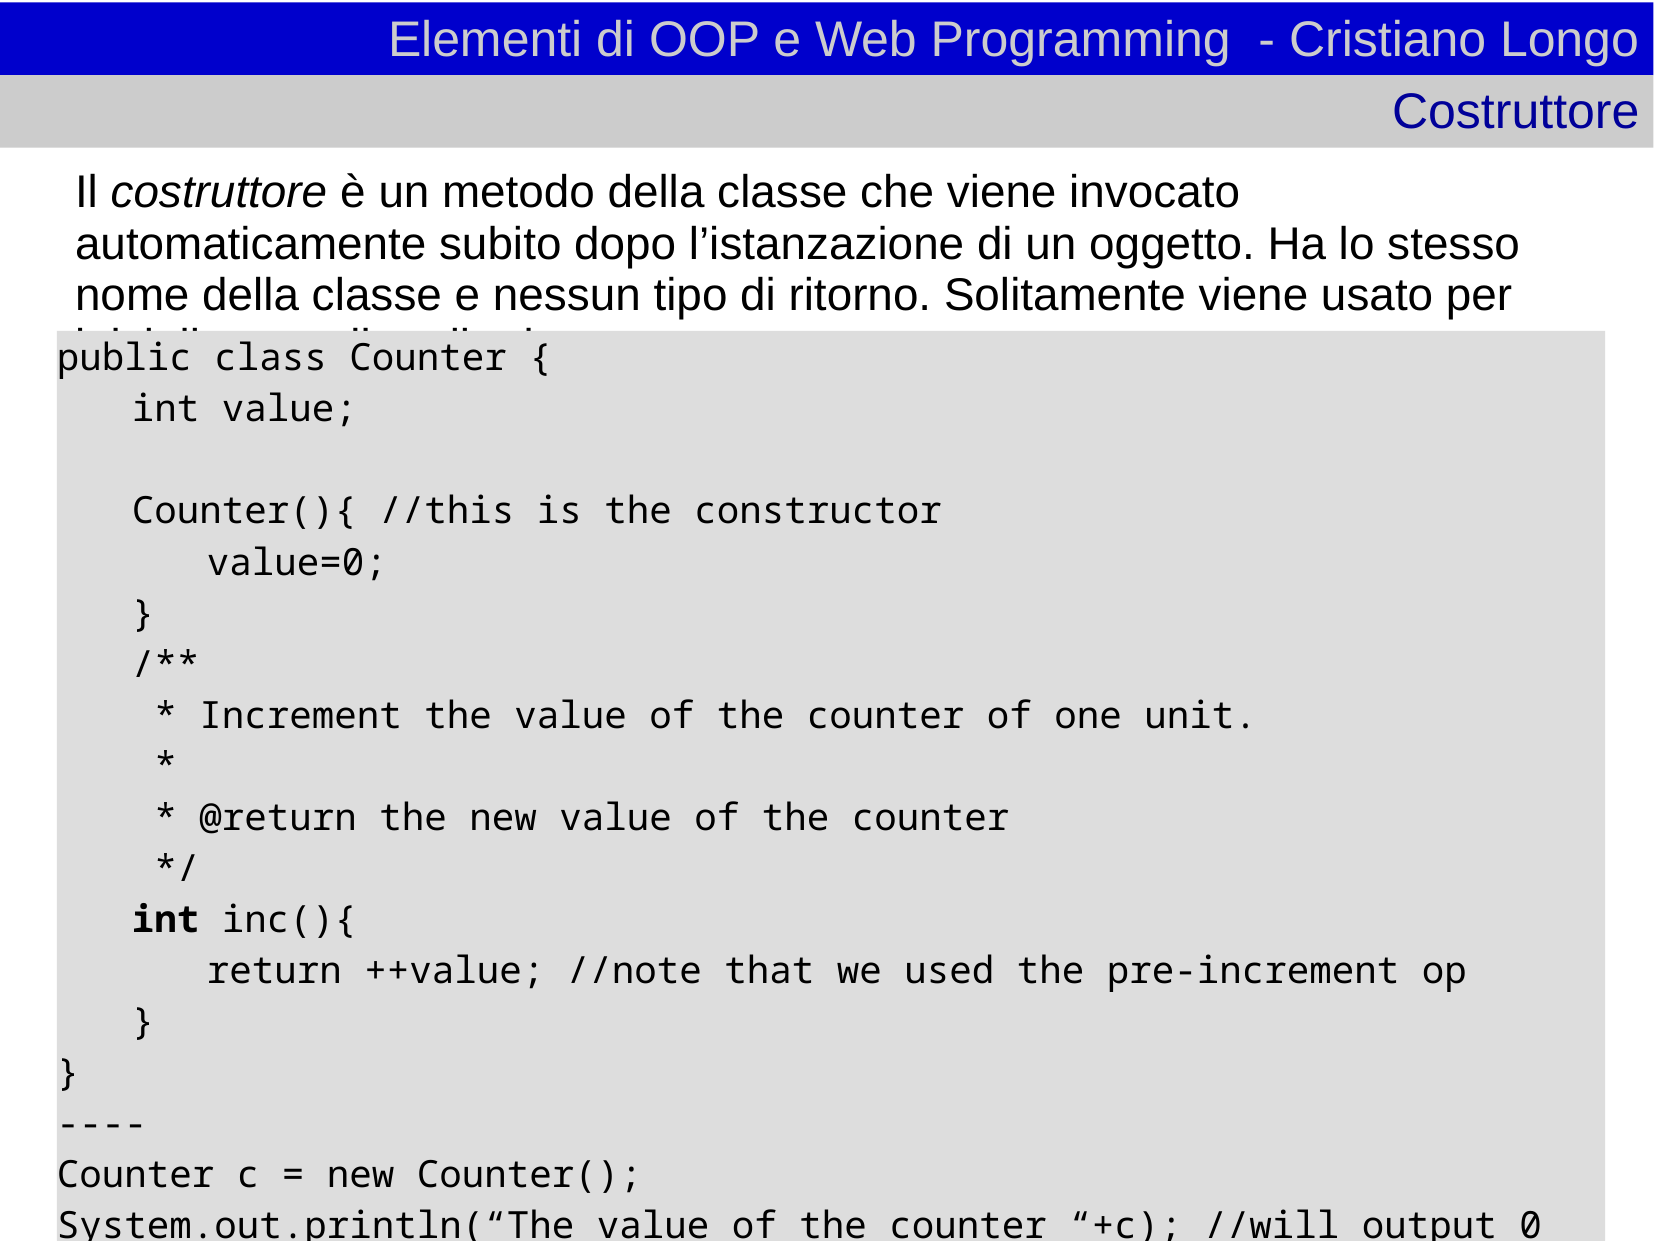

# Elementi di OOP e Web Programming - Cristiano Longo
Costruttore
Il costruttore è un metodo della classe che viene invocato automaticamente subito dopo l’istanzazione di un oggetto. Ha lo stesso nome della classe e nessun tipo di ritorno. Solitamente viene usato per inizializzare gli attributi.
public class Counter {
	int value;
	Counter(){ //this is the constructor
		value=0;
	}
	/**
	 * Increment the value of the counter of one unit.
	 *
	 * @return the new value of the counter
	 */
	int inc(){
		return ++value; //note that we used the pre-increment op
	}
}
----
Counter c = new Counter();
System.out.println(“The value of the counter “+c); //will output 0